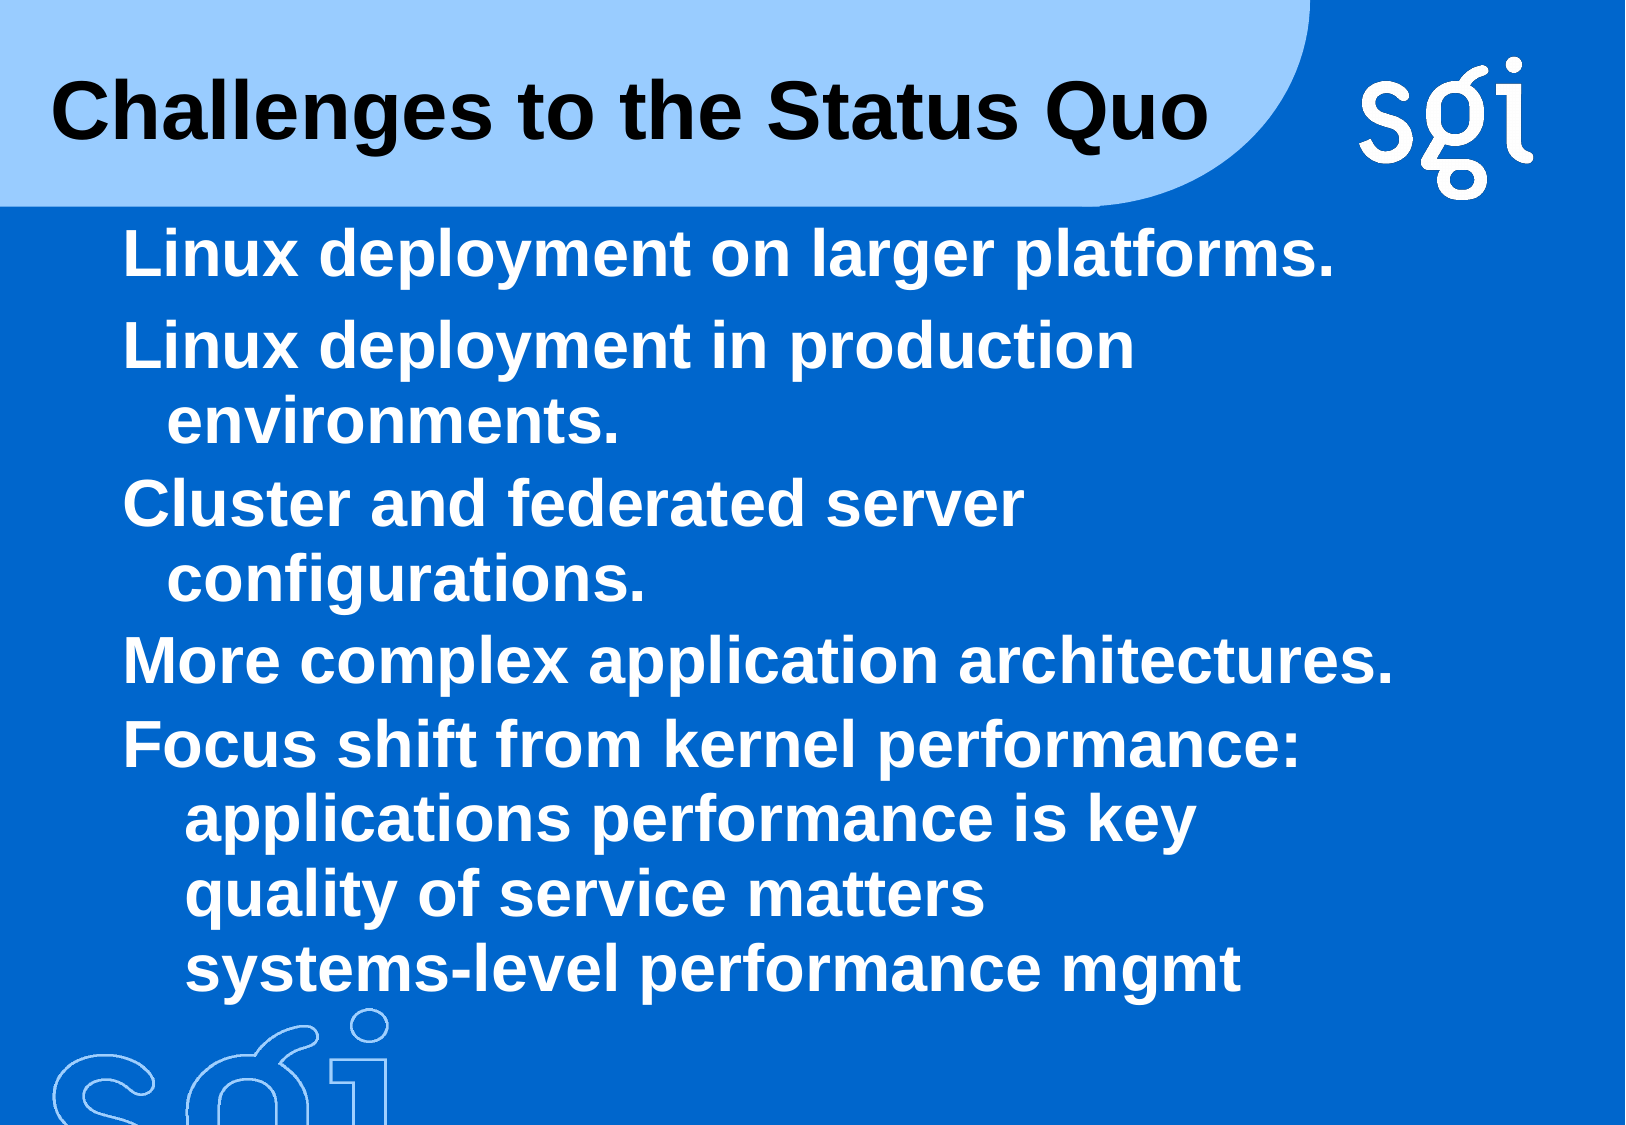

# Challenges to the Status Quo
Linux deployment on larger platforms.
Linux deployment in production environments.
Cluster and federated server configurations.
More complex application architectures.
Focus shift from kernel performance:
applications performance is key
quality of service matters
systems-level performance mgmt